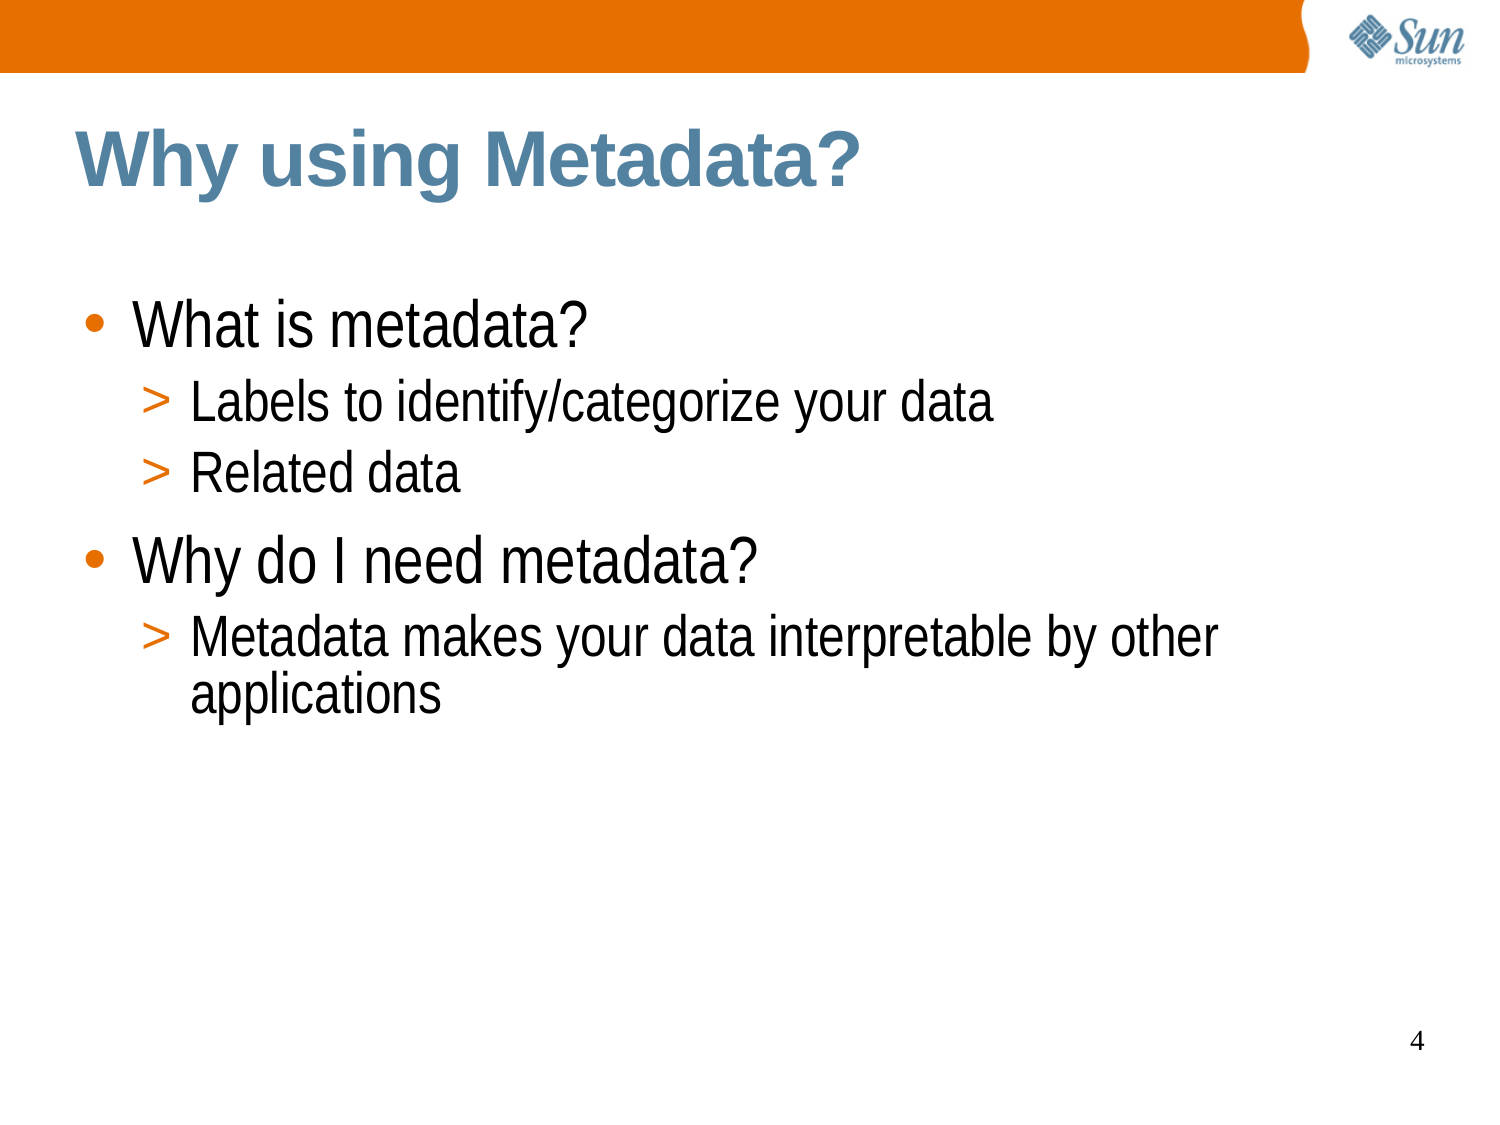

# Why using Metadata?
What is metadata?
Labels to identify/categorize your data
Related data
Why do I need metadata?
Metadata makes your data interpretable by other applications
4